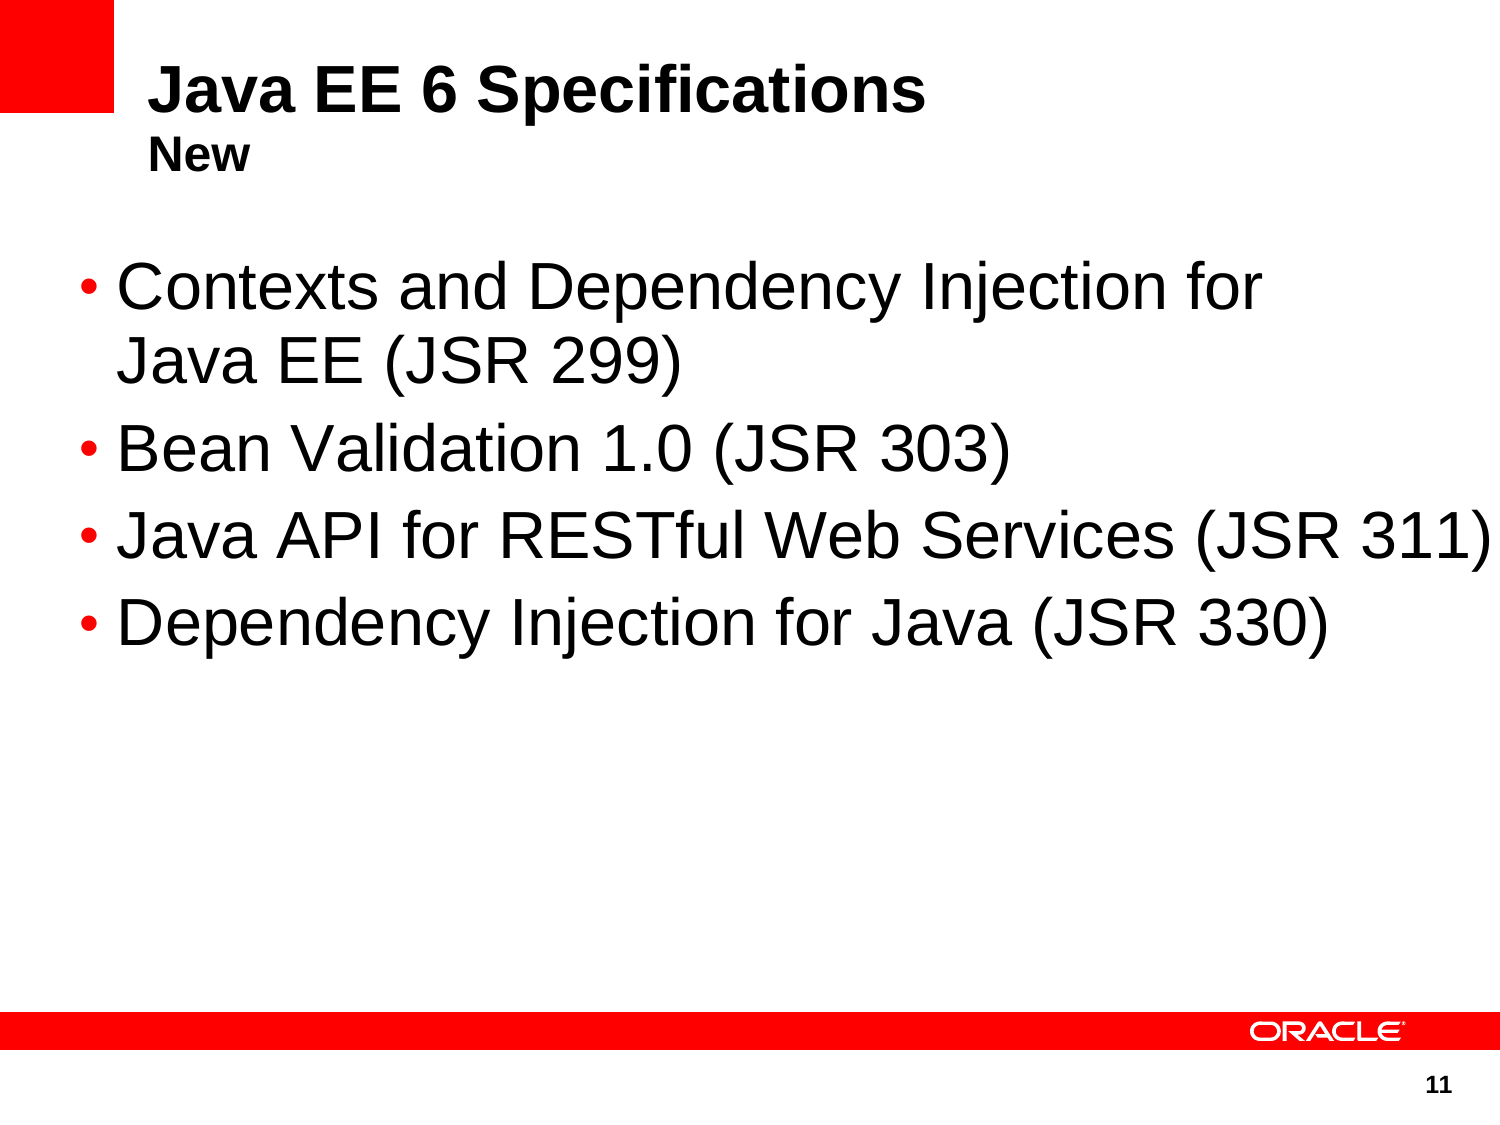

# Java EE 6 Specifications New
Contexts and Dependency Injection for
Java EE (JSR 299)
Bean Validation 1.0 (JSR 303)
Java API for RESTful Web Services (JSR 311)
Dependency Injection for Java (JSR 330)